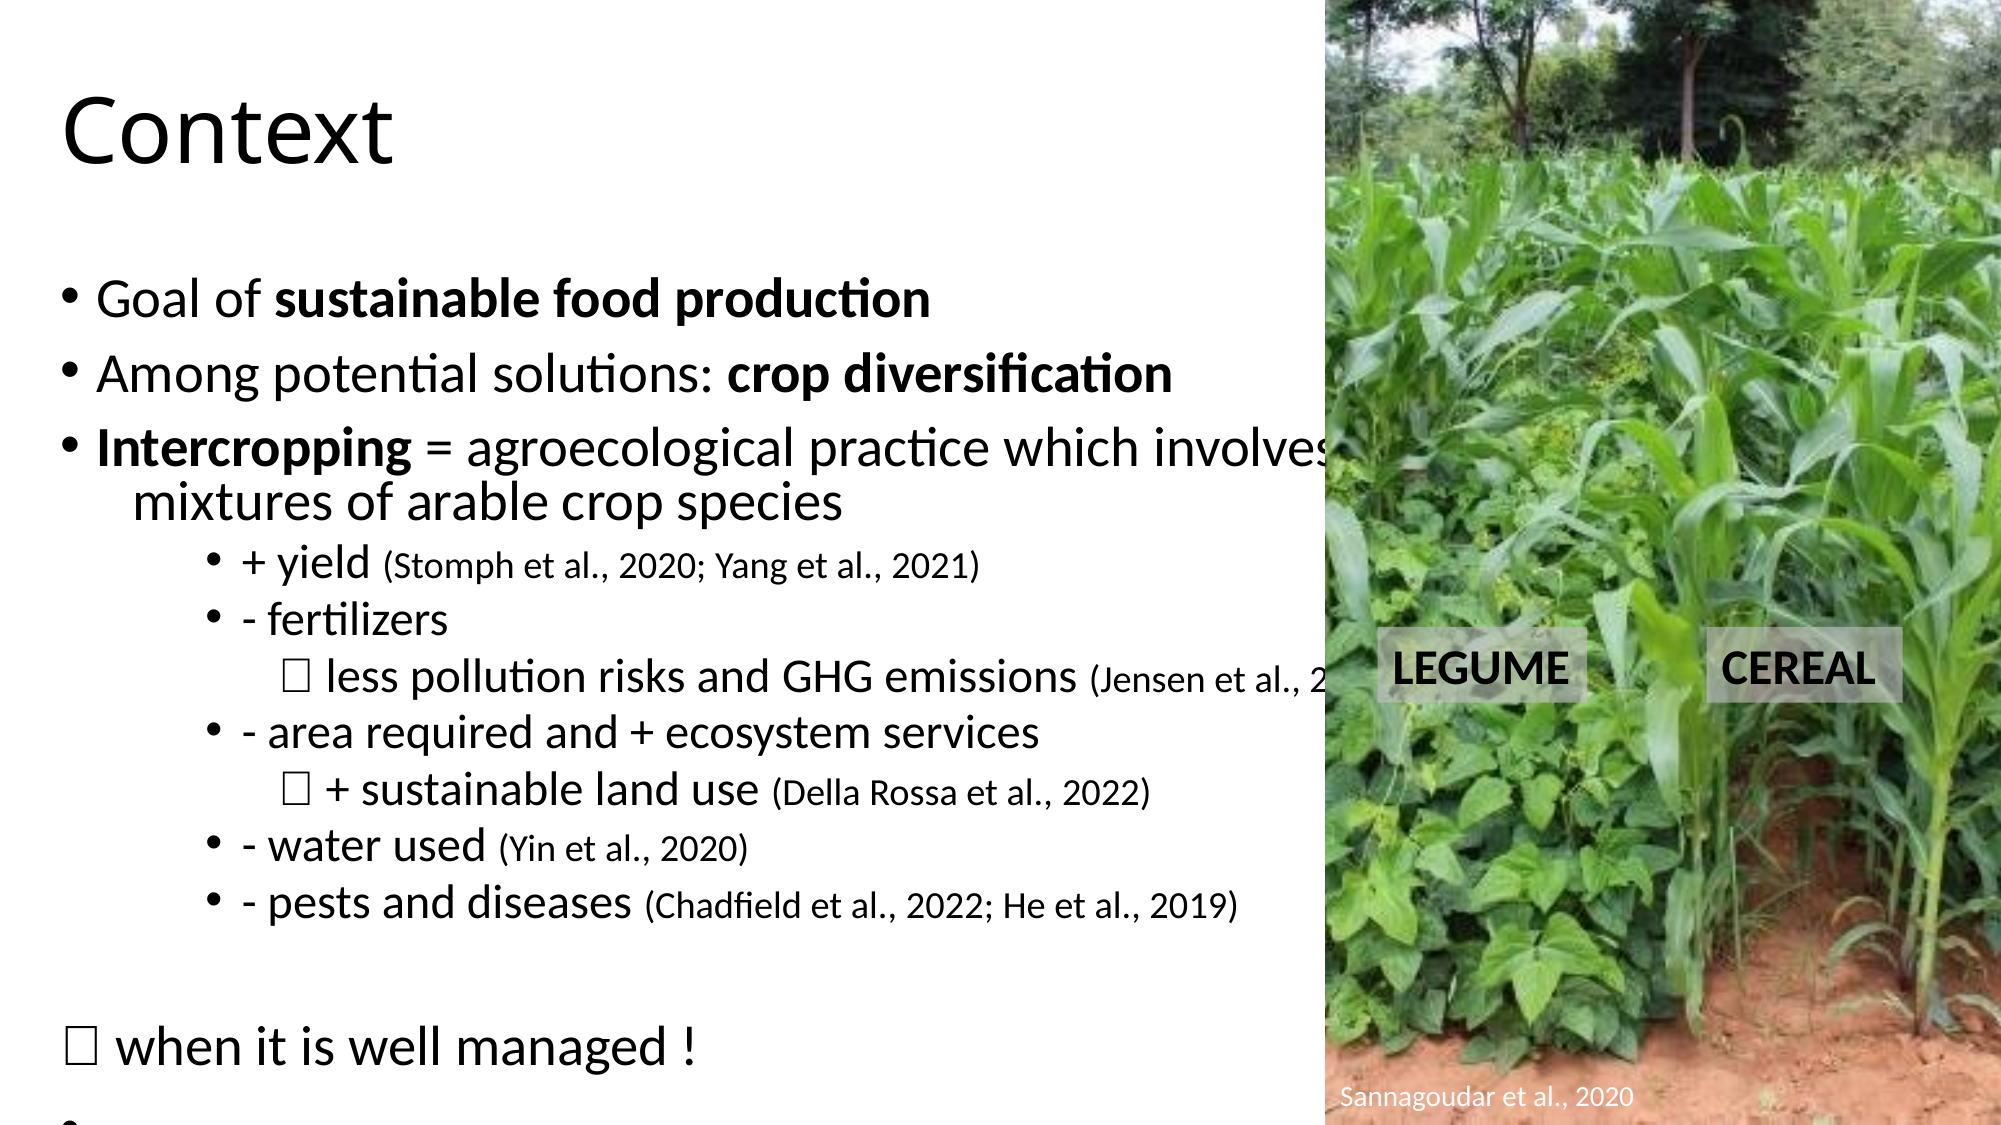

# Context
Goal of sustainable food production ​
Among potential solutions: crop diversification ​
Intercropping = agroecological practice which involves mixtures of arable crop species
+ yield (Stomph et al., 2020; Yang et al., 2021)​
- fertilizers
	 less pollution risks and GHG emissions (Jensen et al., 2020) ​
- area required and + ecosystem services
	 + sustainable land use (Della Rossa et al., 2022)​
- water used (Yin et al., 2020)​
- pests and diseases (Chadfield et al., 2022; He et al., 2019)​
 when it is well managed !
LEGUME
CEREAL
Sannagoudar et al., 2020​